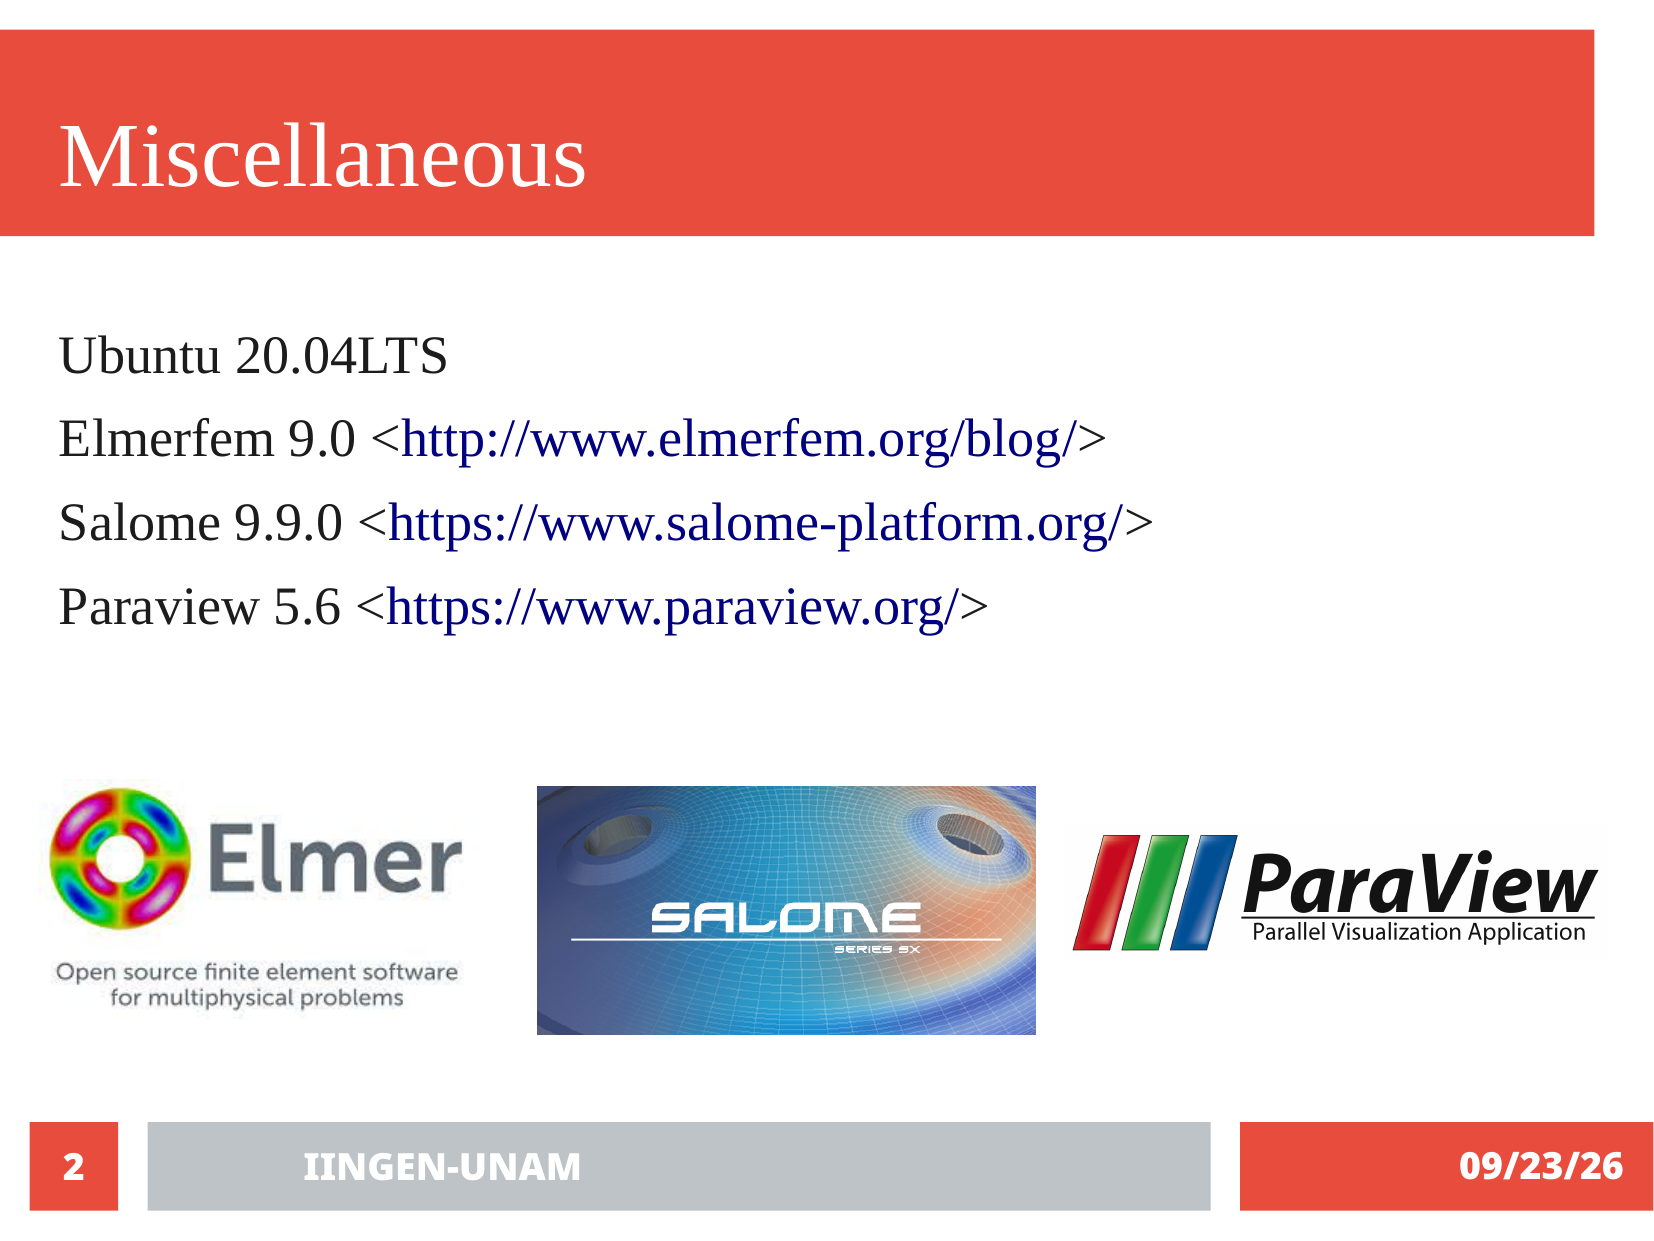

# Miscellaneous
Ubuntu 20.04LTS
Elmerfem 9.0 <http://www.elmerfem.org/blog/>
Salome 9.9.0 <https://www.salome-platform.org/>
Paraview 5.6 <https://www.paraview.org/>
2
IINGEN-UNAM